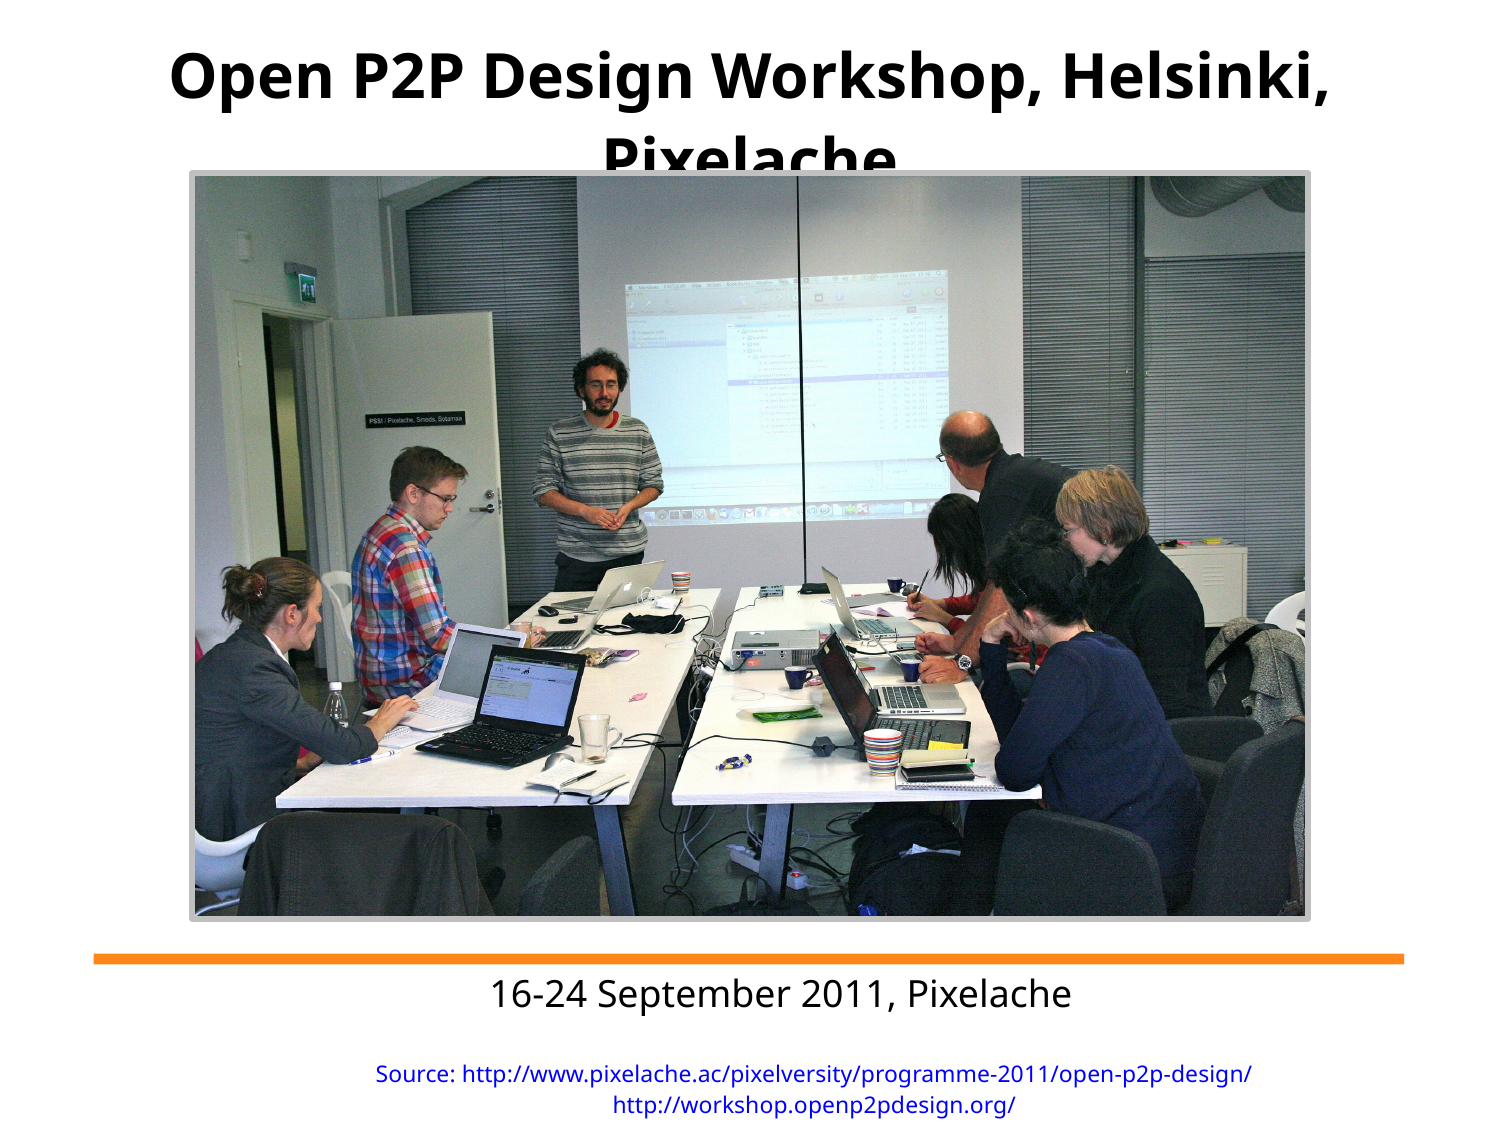

# Open P2P Design Workshop, Helsinki, Pixelache
16-24 September 2011, Pixelache
Source: http://www.pixelache.ac/pixelversity/programme-2011/open-p2p-design/
http://workshop.openp2pdesign.org/